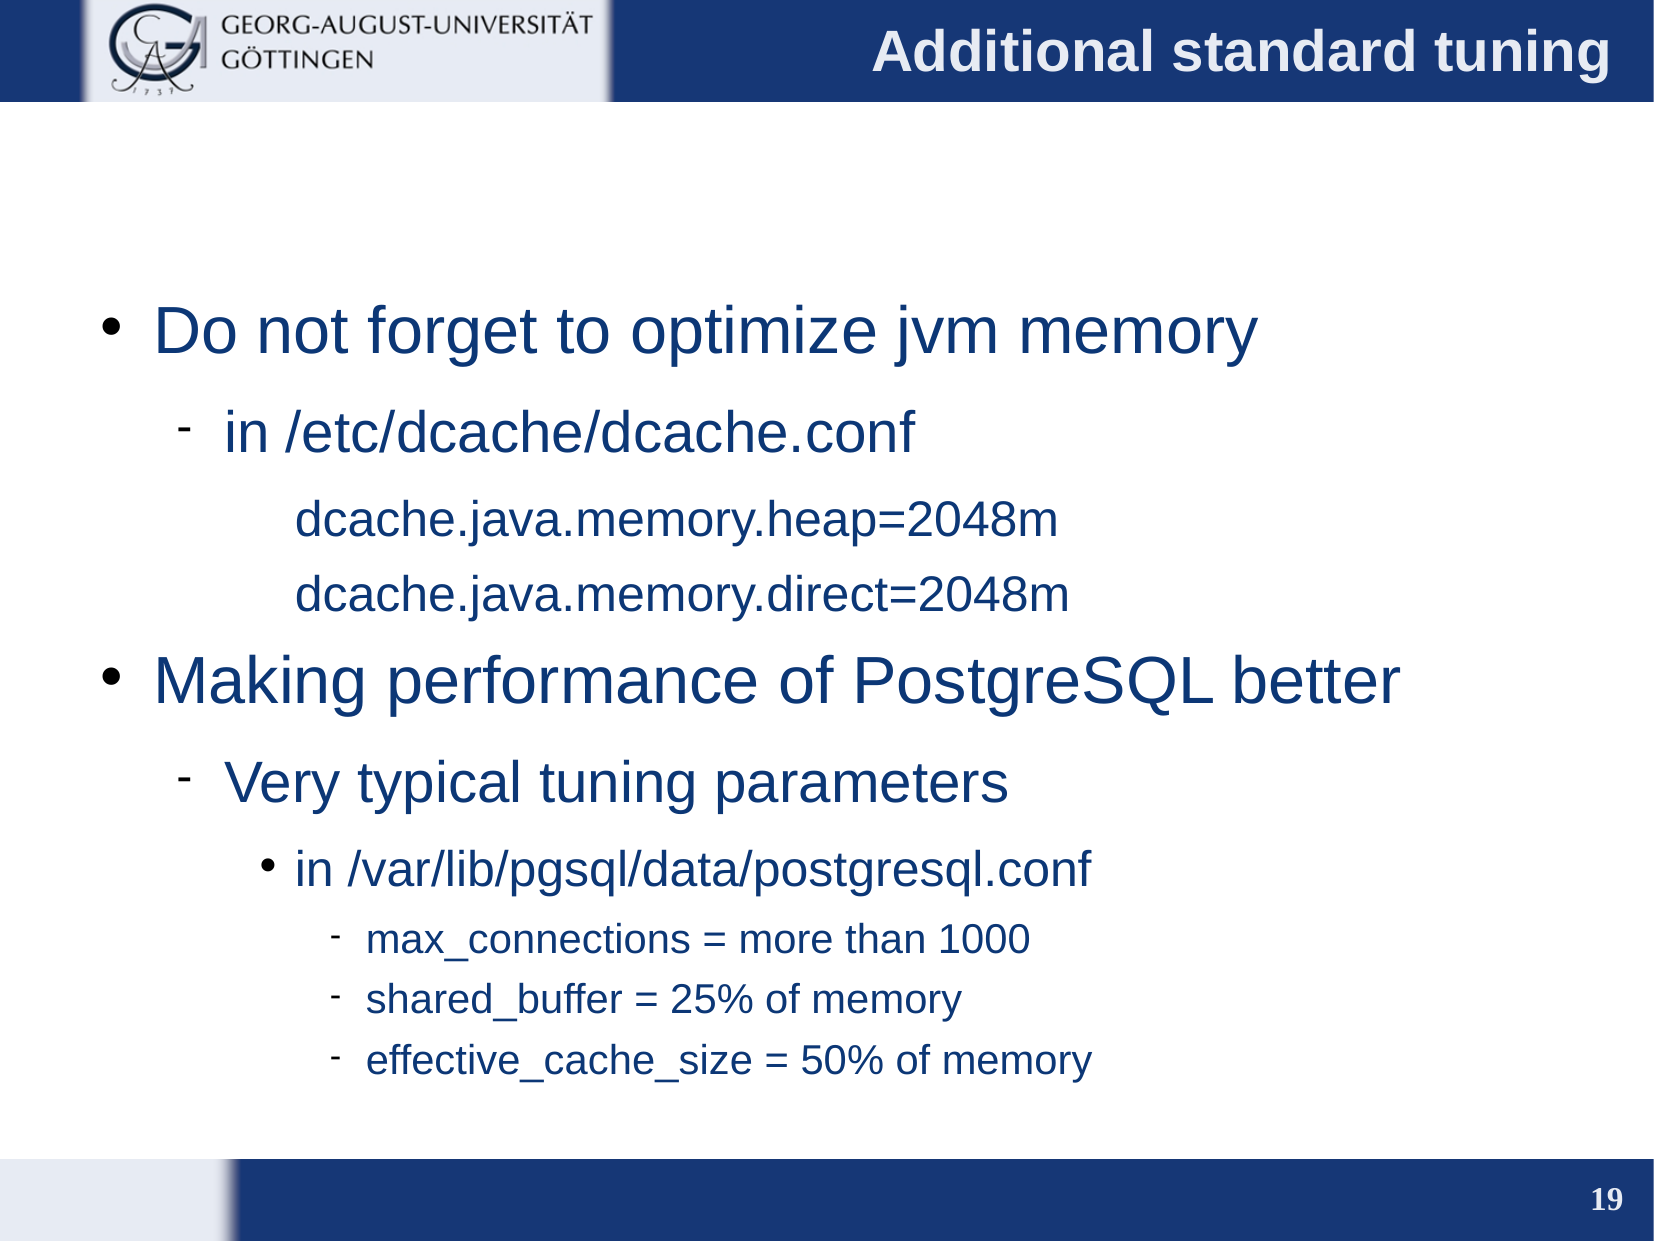

# Additional standard tuning
Do not forget to optimize jvm memory
in /etc/dcache/dcache.conf
dcache.java.memory.heap=2048m
dcache.java.memory.direct=2048m
Making performance of PostgreSQL better
Very typical tuning parameters
in /var/lib/pgsql/data/postgresql.conf
max_connections = more than 1000
shared_buffer = 25% of memory
effective_cache_size = 50% of memory
dCache configuration in the WLCG T2
19